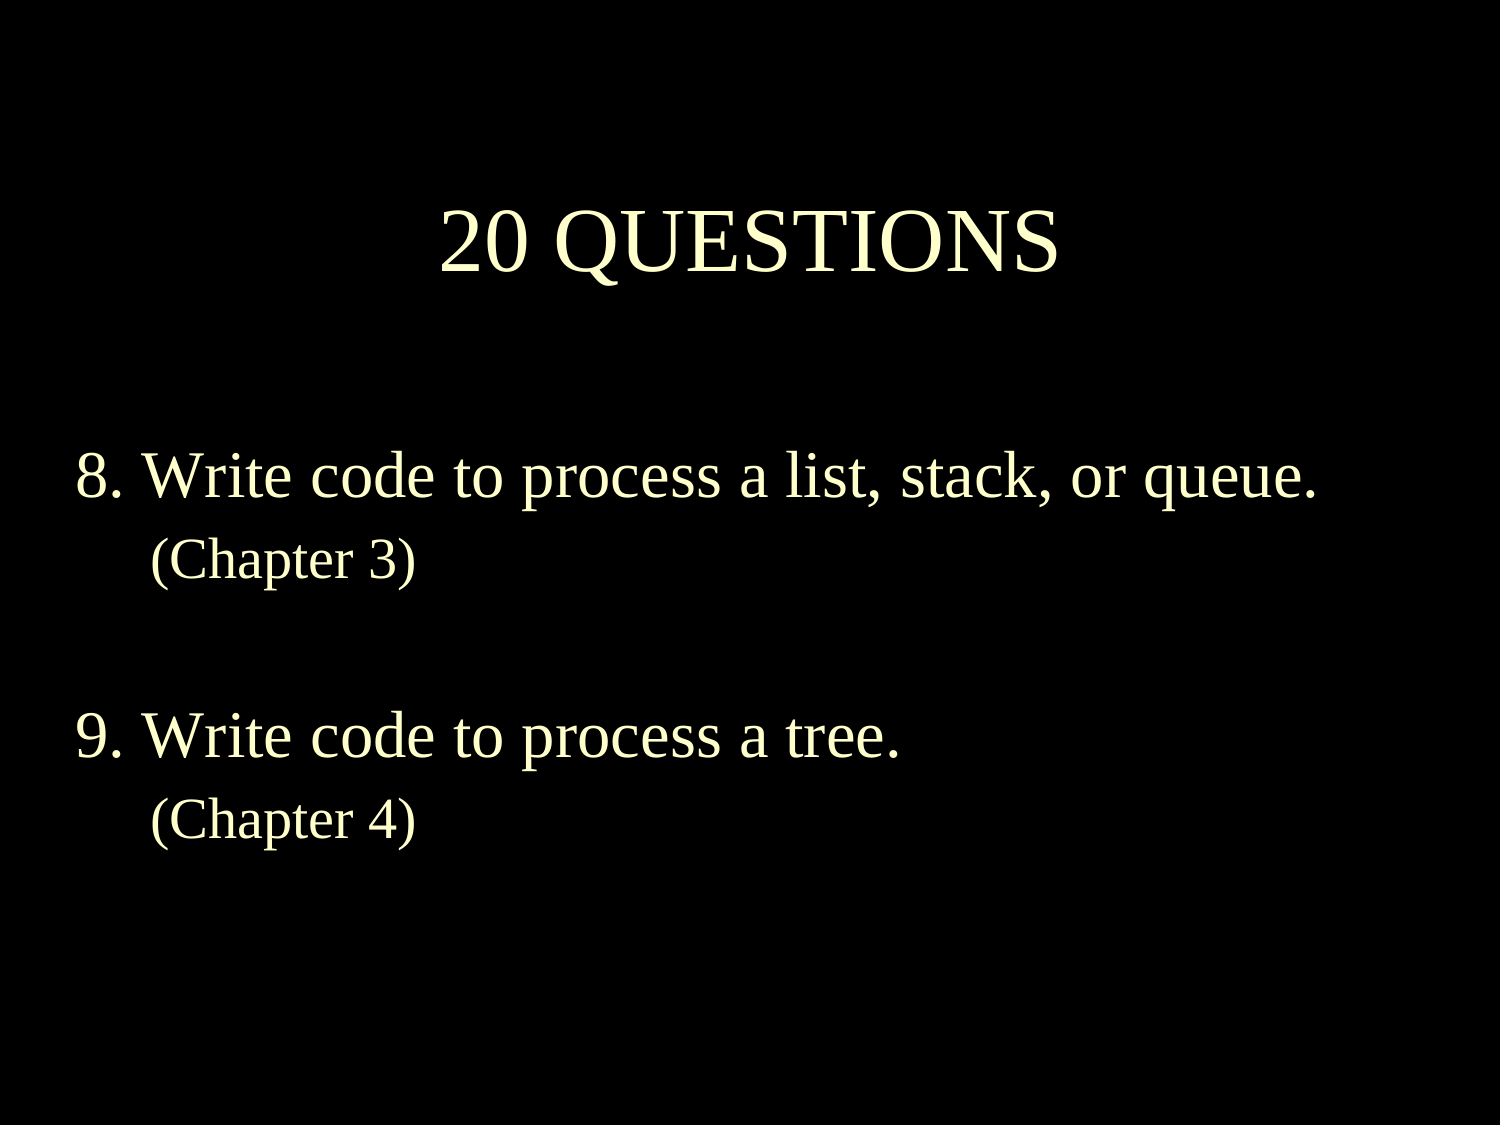

# 20 QUESTIONS
8. Write code to process a list, stack, or queue.
(Chapter 3)
9. Write code to process a tree.
(Chapter 4)